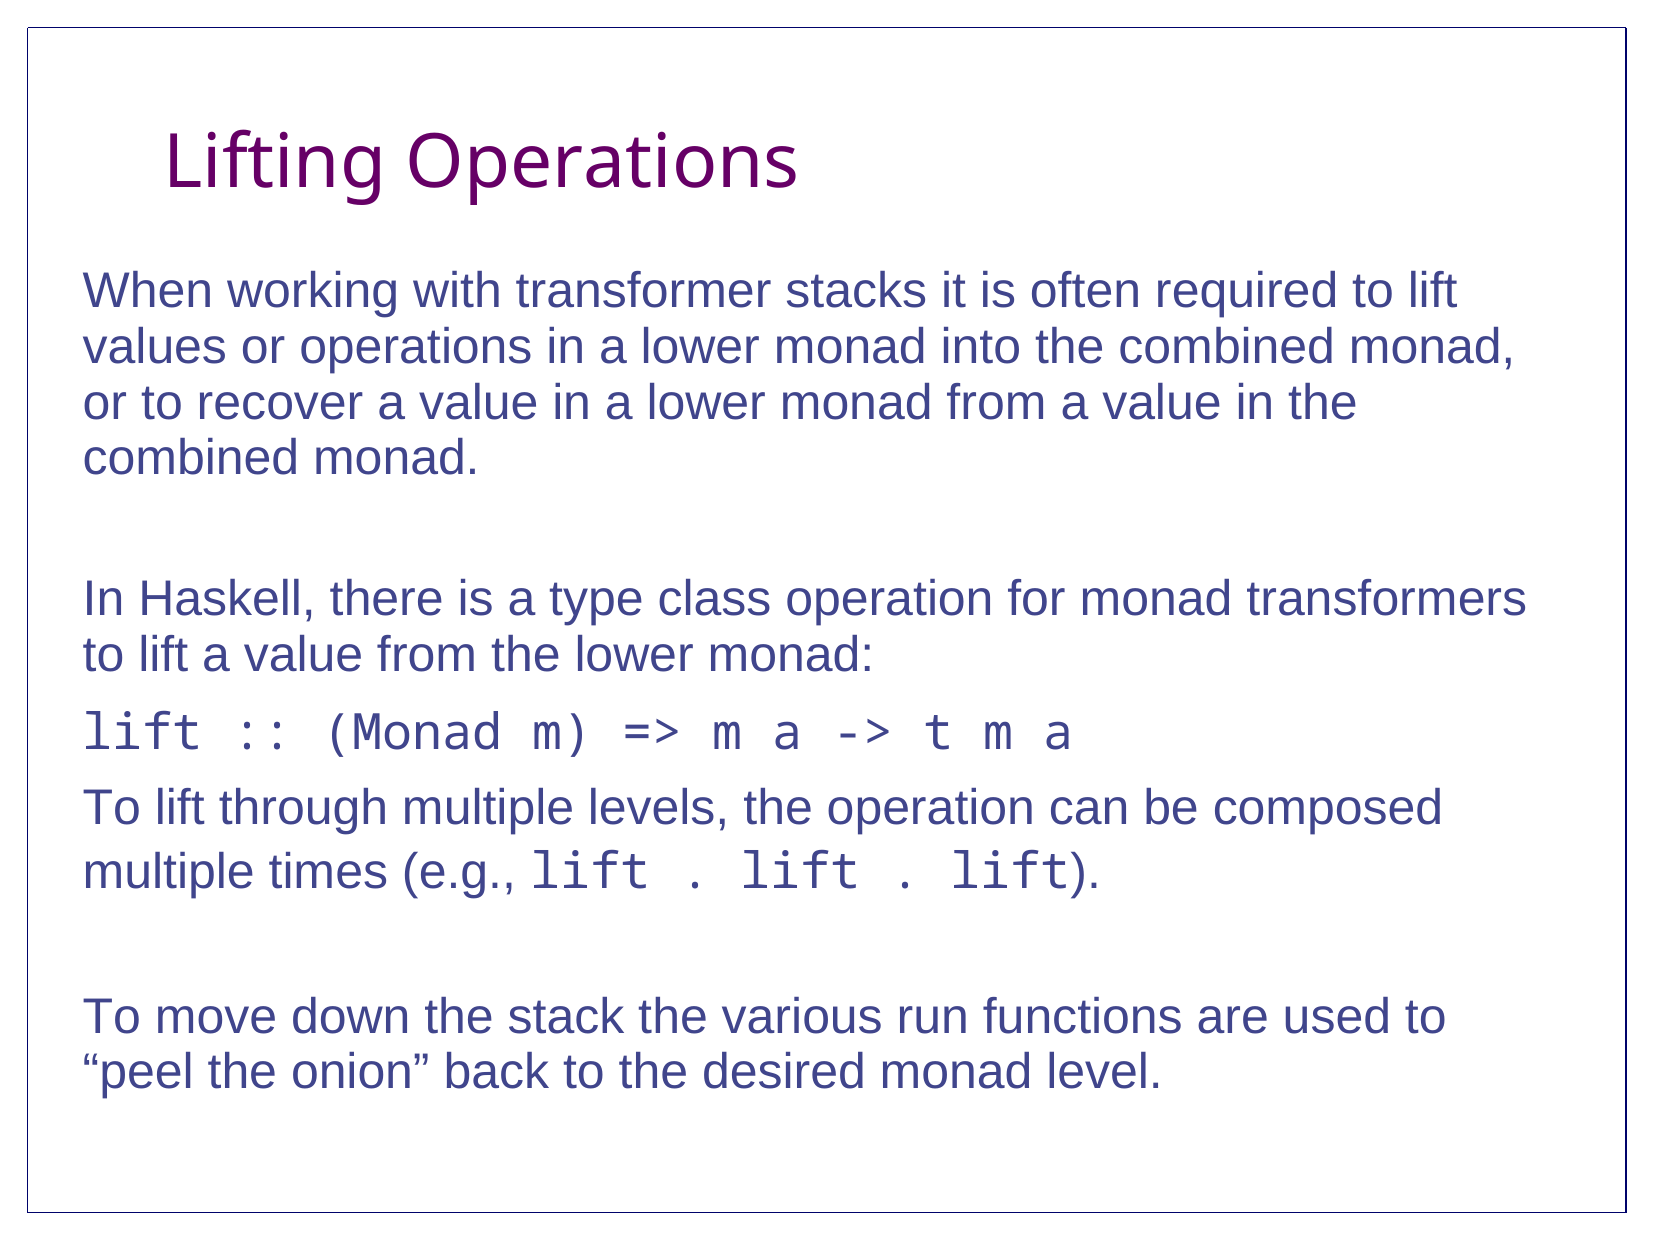

# Lifting Operations
When working with transformer stacks it is often required to lift values or operations in a lower monad into the combined monad, or to recover a value in a lower monad from a value in the combined monad.
In Haskell, there is a type class operation for monad transformers to lift a value from the lower monad:
lift :: (Monad m) => m a -> t m a
To lift through multiple levels, the operation can be composed multiple times (e.g., lift . lift . lift).
To move down the stack the various run functions are used to “peel the onion” back to the desired monad level.